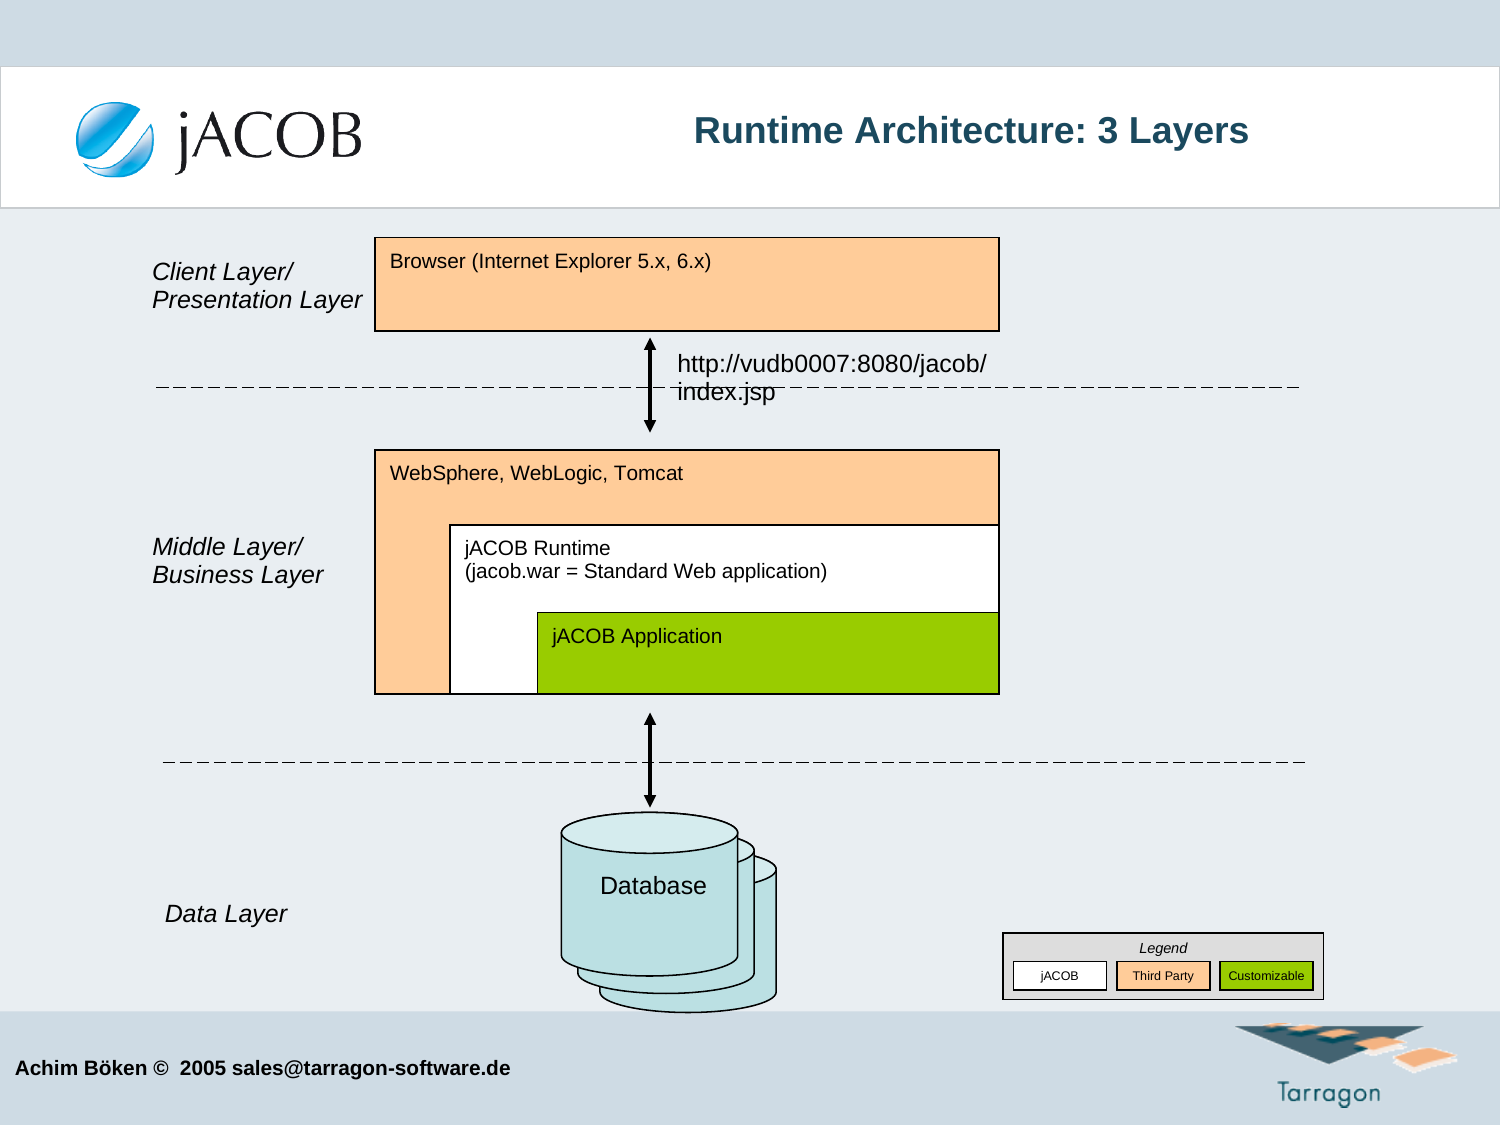

Runtime Architecture: 3 Layers
Browser (Internet Explorer 5.x, 6.x)
Client Layer/
Presentation Layer
http://vudb0007:8080/jacob/index.jsp
WebSphere, WebLogic, Tomcat
Middle Layer/
Business Layer
jACOB Runtime
(jacob.war = Standard Web application)
jACOB Application
Database
Oracle
Oracle
Data Layer
Legend
jACOB
Third Party
Customizable